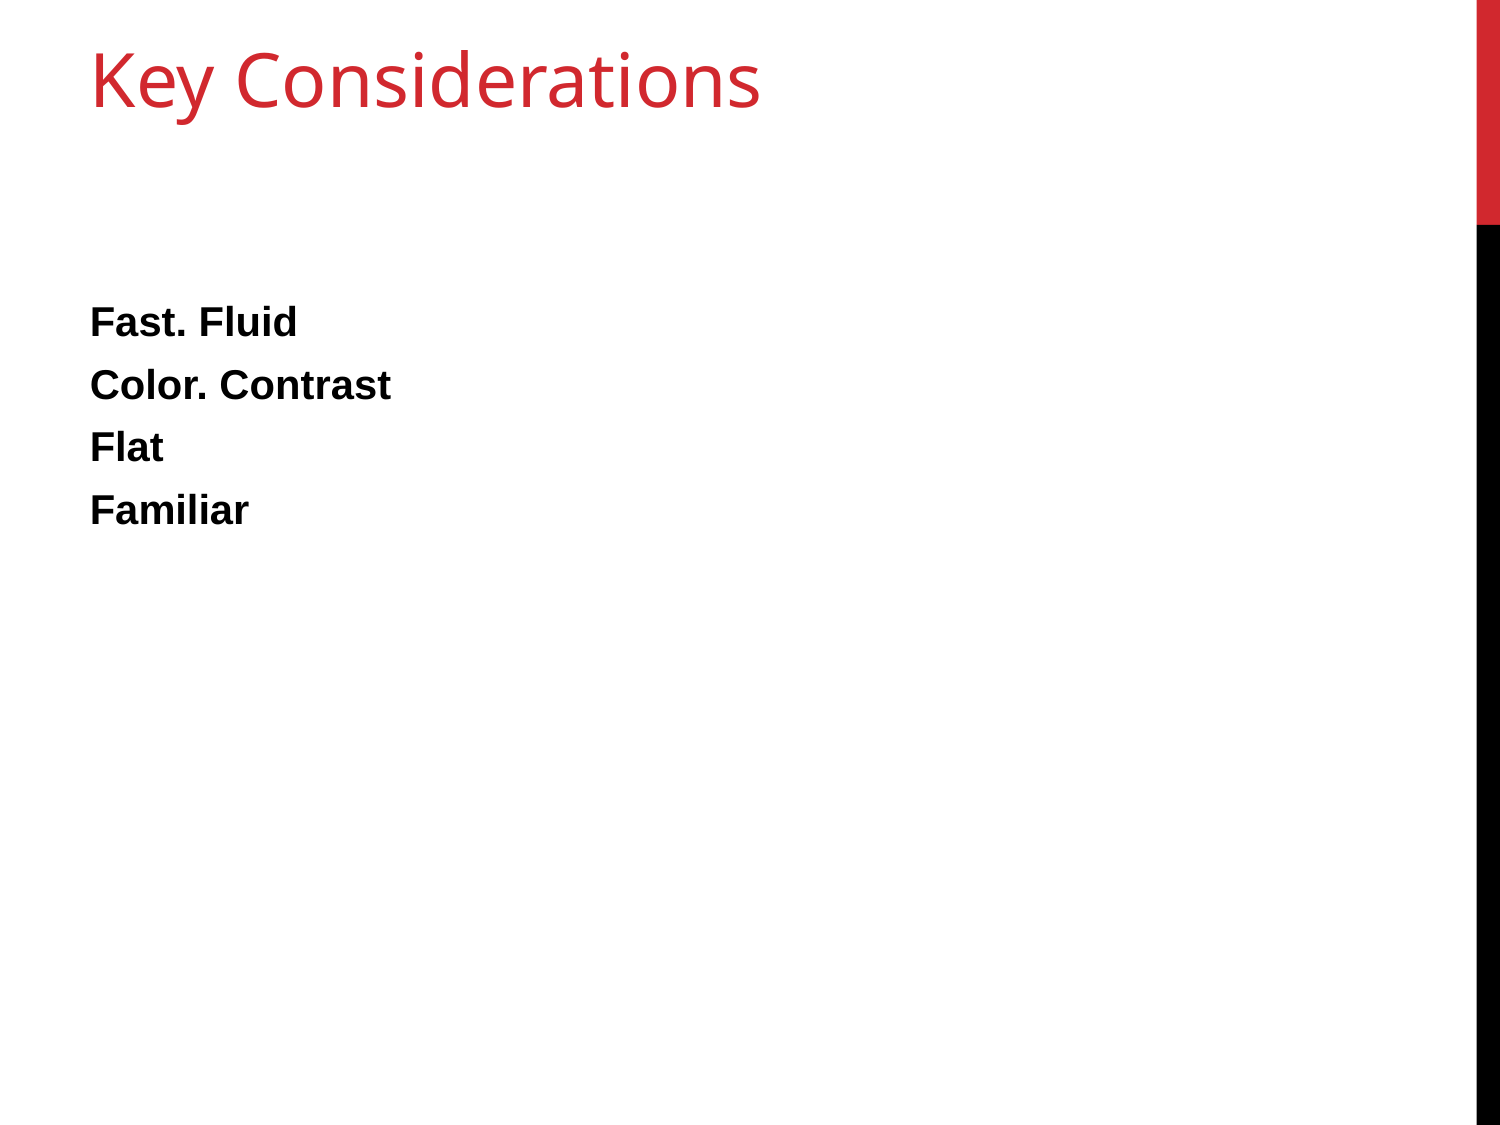

# Key Considerations
Fast. Fluid
Color. Contrast
Flat
Familiar